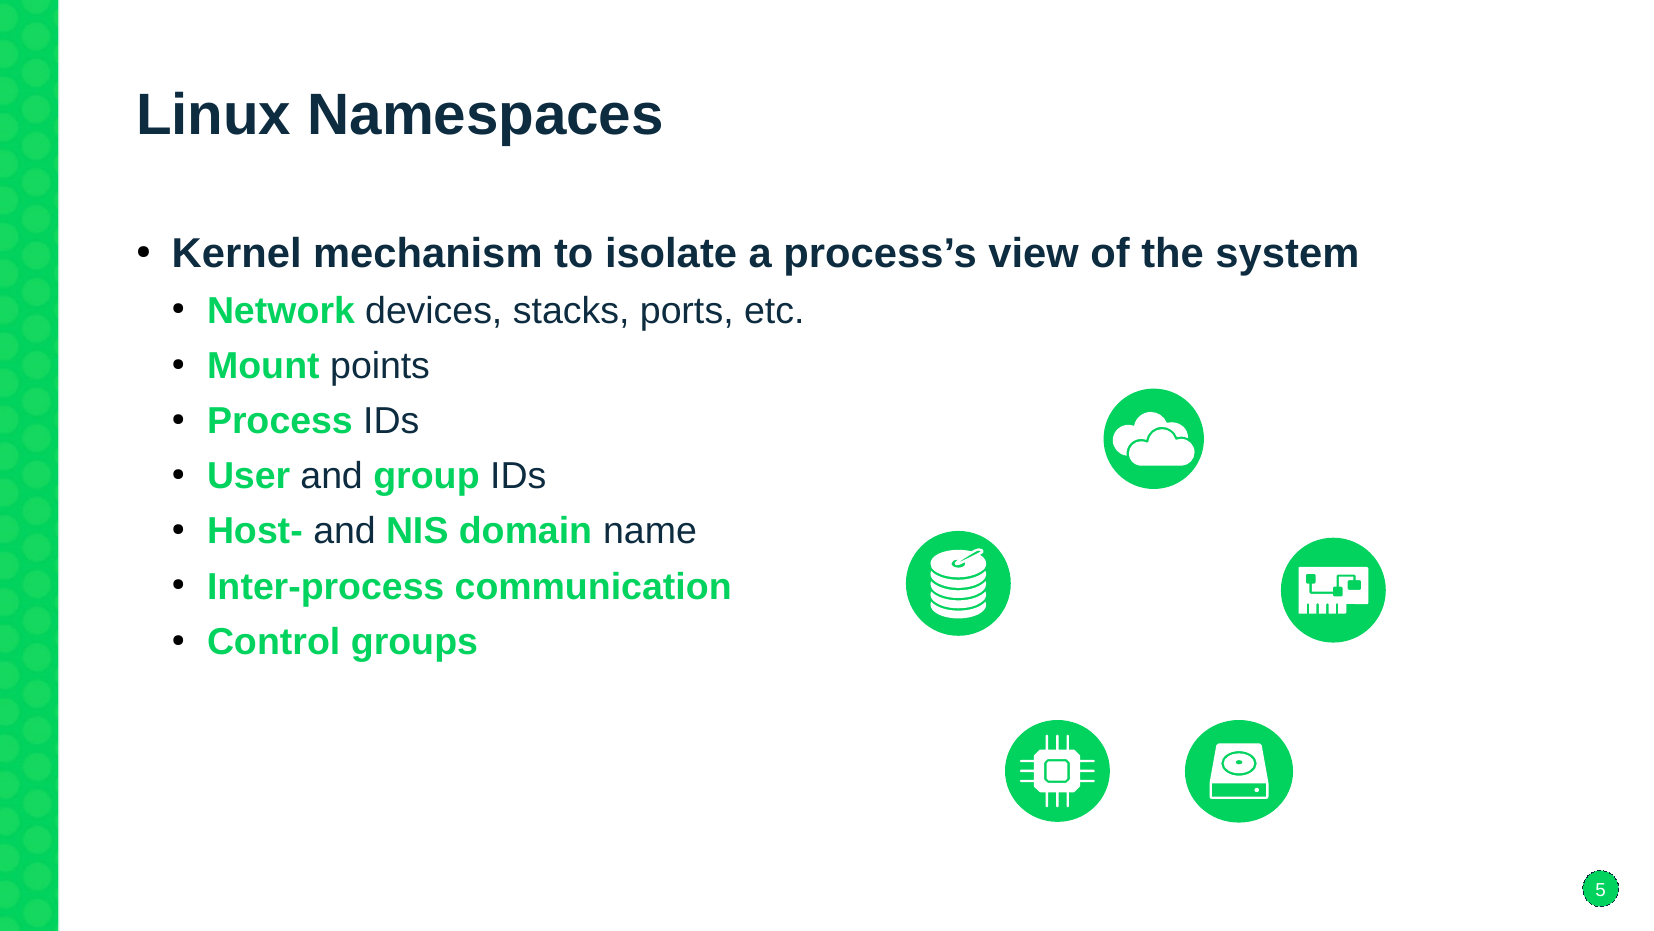

# Linux Namespaces
Kernel mechanism to isolate a process’s view of the system
Network devices, stacks, ports, etc.
Mount points
Process IDs
User and group IDs
Host- and NIS domain name
Inter-process communication
Control groups
5